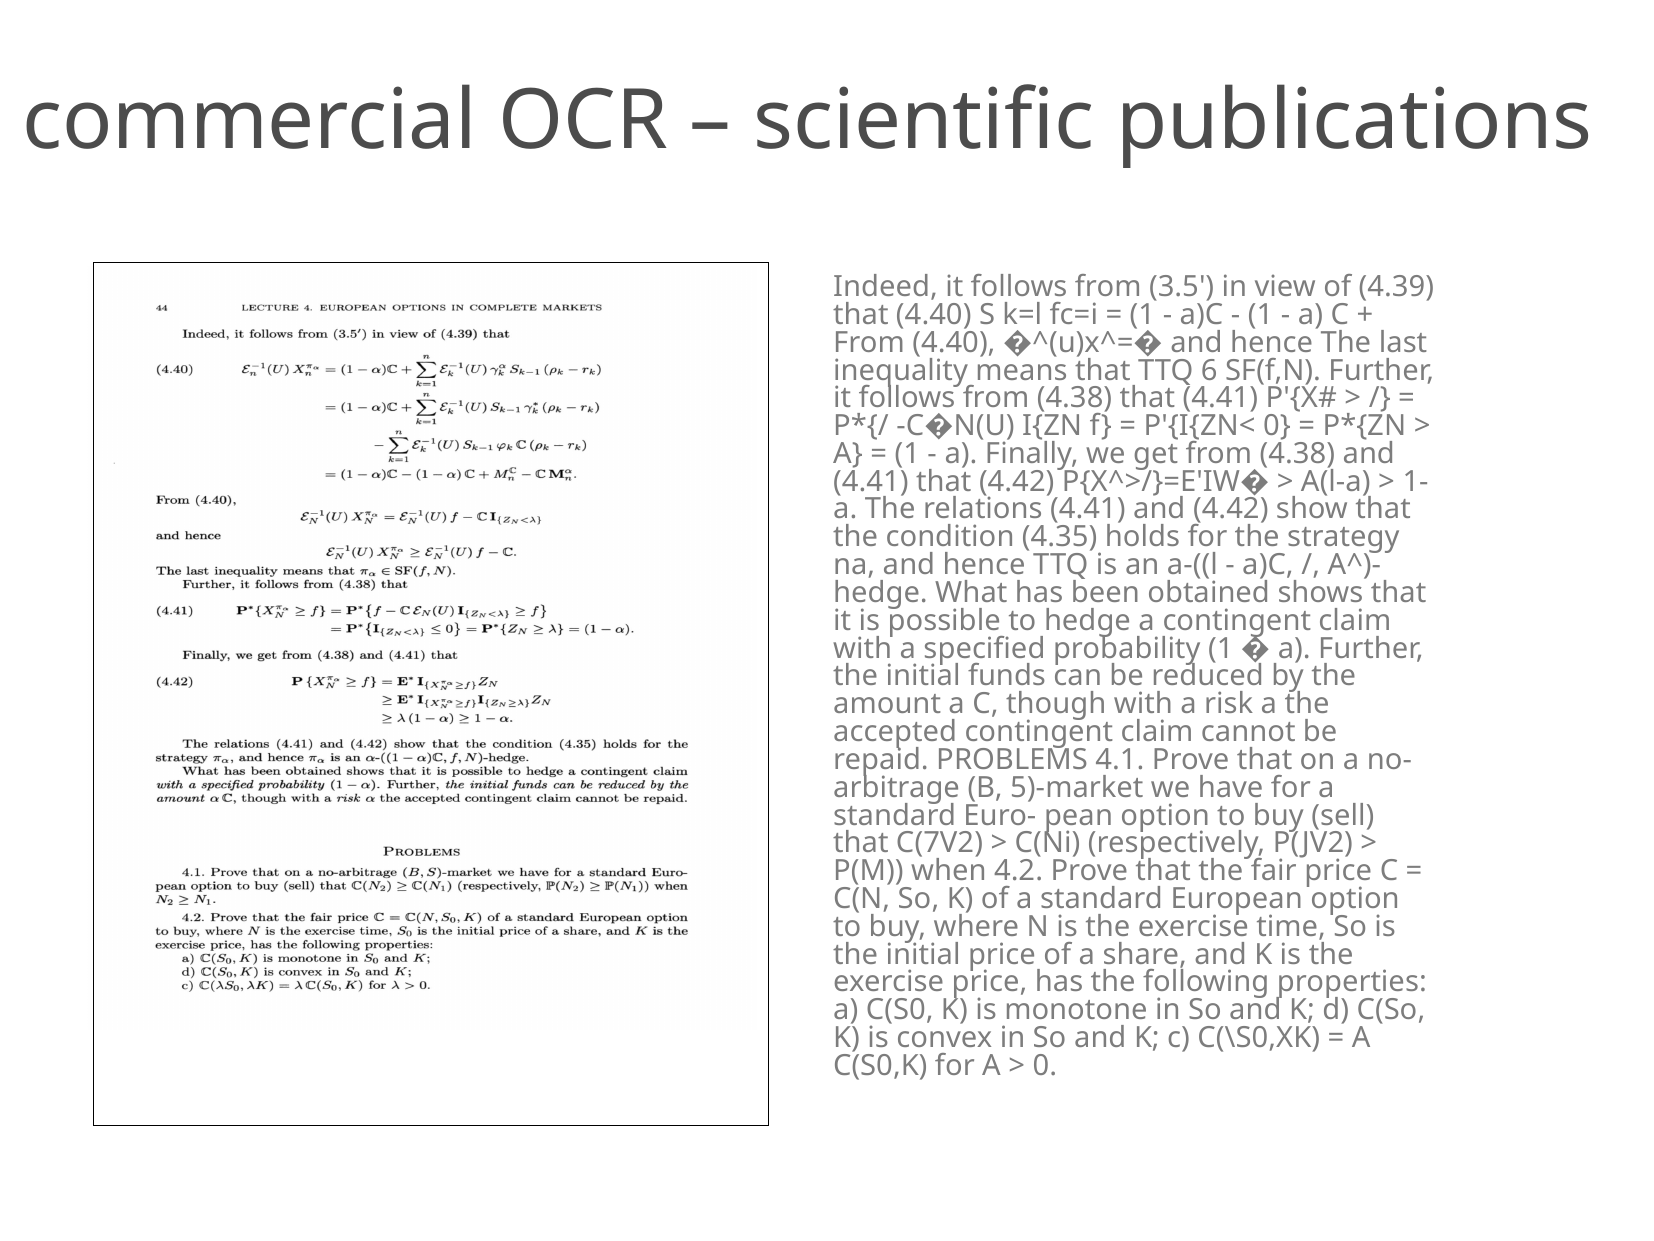

# commercial OCR – scientific publications
	Indeed, it follows from (3.5') in view of (4.39) that (4.40) S k=l fc=i = (1 - a)C - (1 - a) C + From (4.40), �^(u)x^=� and hence The last inequality means that TTQ 6 SF(f,N). Further, it follows from (4.38) that (4.41) P'{X# > /} = P*{/ -C�N(U) I{ZN f} = P'{I{ZN< 0} = P*{ZN > A} = (1 - a). Finally, we get from (4.38) and (4.41) that (4.42) P{X^>/}=E'IW� > A(l-a) > 1-a. The relations (4.41) and (4.42) show that the condition (4.35) holds for the strategy na, and hence TTQ is an a-((l - a)C, /, A^)-hedge. What has been obtained shows that it is possible to hedge a contingent claim with a specified probability (1 � a). Further, the initial funds can be reduced by the amount a C, though with a risk a the accepted contingent claim cannot be repaid. PROBLEMS 4.1. Prove that on a no-arbitrage (B, 5)-market we have for a standard Euro- pean option to buy (sell) that C(7V2) > C(Ni) (respectively, P(JV2) > P(M)) when 4.2. Prove that the fair price C = C(N, So, K) of a standard European option to buy, where N is the exercise time, So is the initial price of a share, and K is the exercise price, has the following properties: a) C(S0, K) is monotone in So and K; d) C(So, K) is convex in So and K; c) C(\S0,XK) = A C(S0,K) for A > 0.